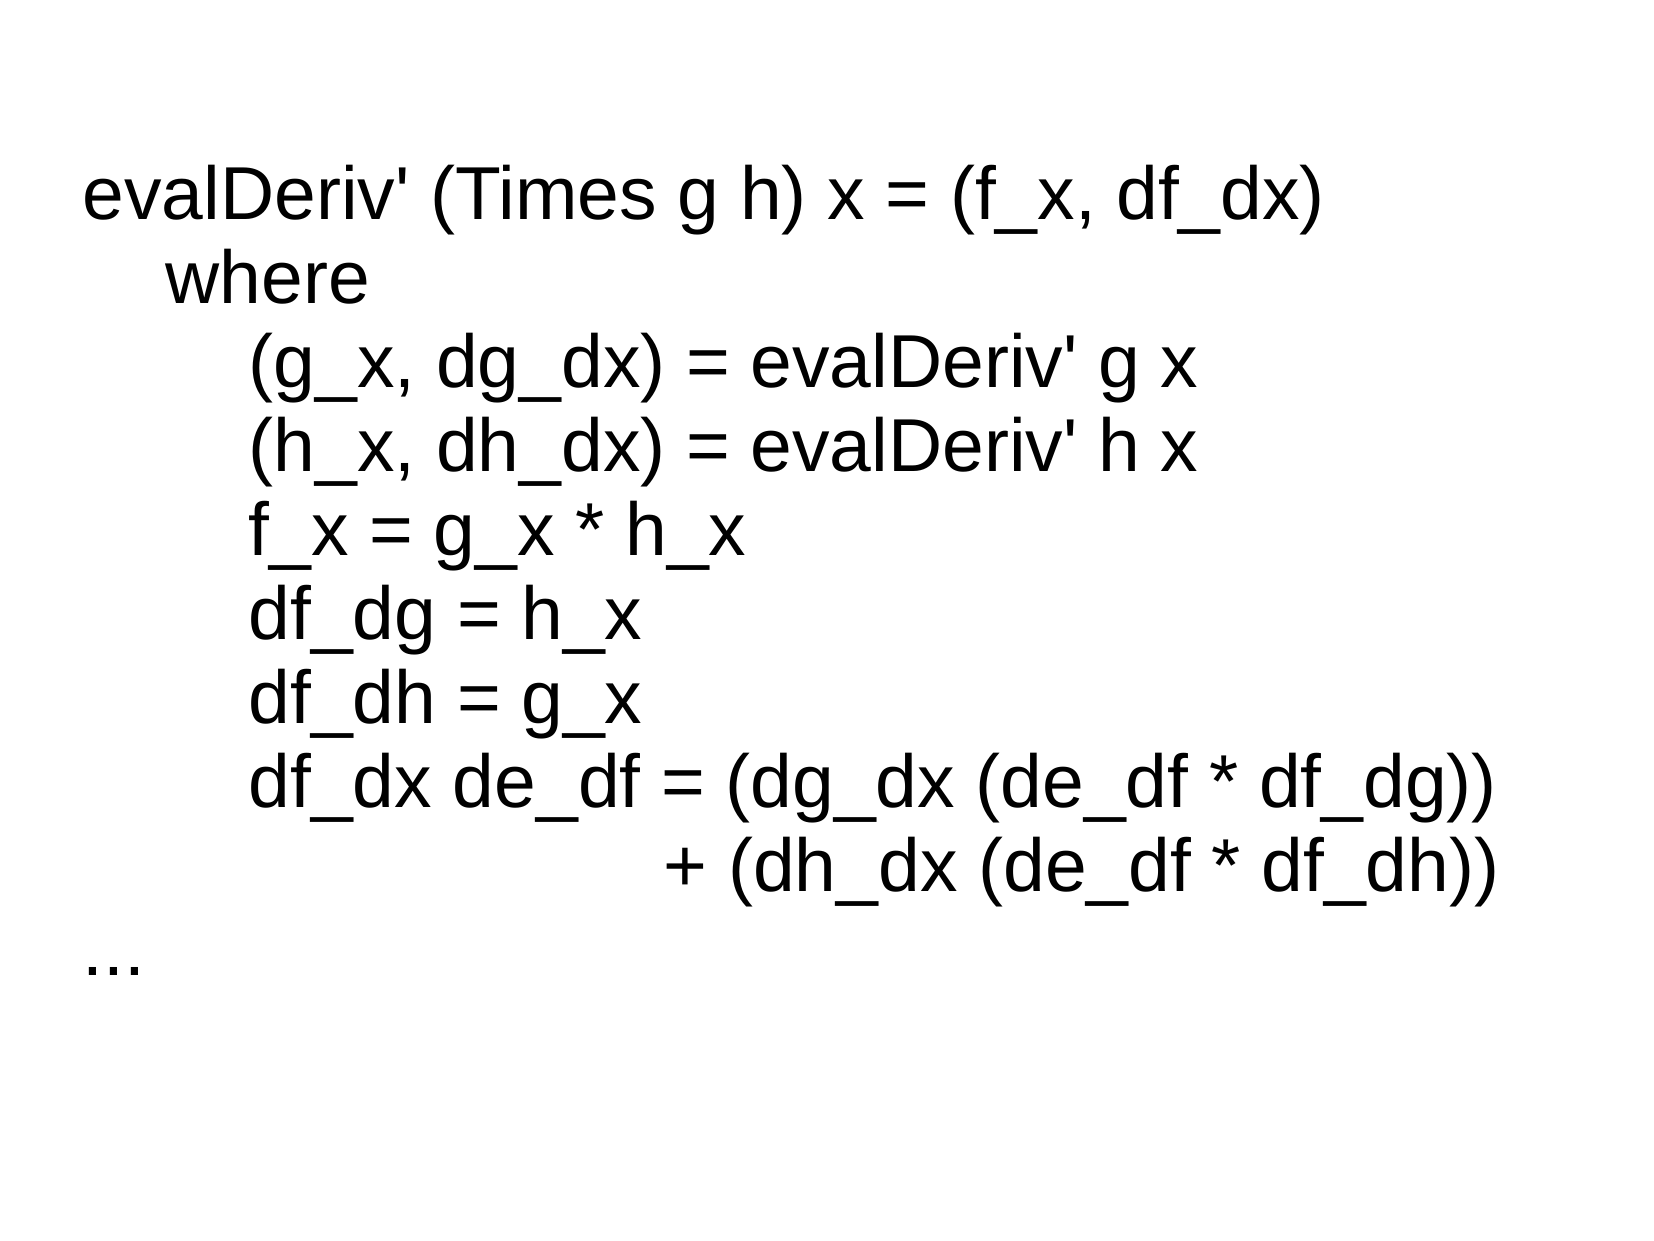

# evalDeriv' (Times g h) x = (f_x, df_dx)
 where
 (g_x, dg_dx) = evalDeriv' g x
 (h_x, dh_dx) = evalDeriv' h x
 f_x = g_x * h_x
 df_dg = h_x
 df_dh = g_x
 df_dx de_df = (dg_dx (de_df * df_dg))
 + (dh_dx (de_df * df_dh))
...